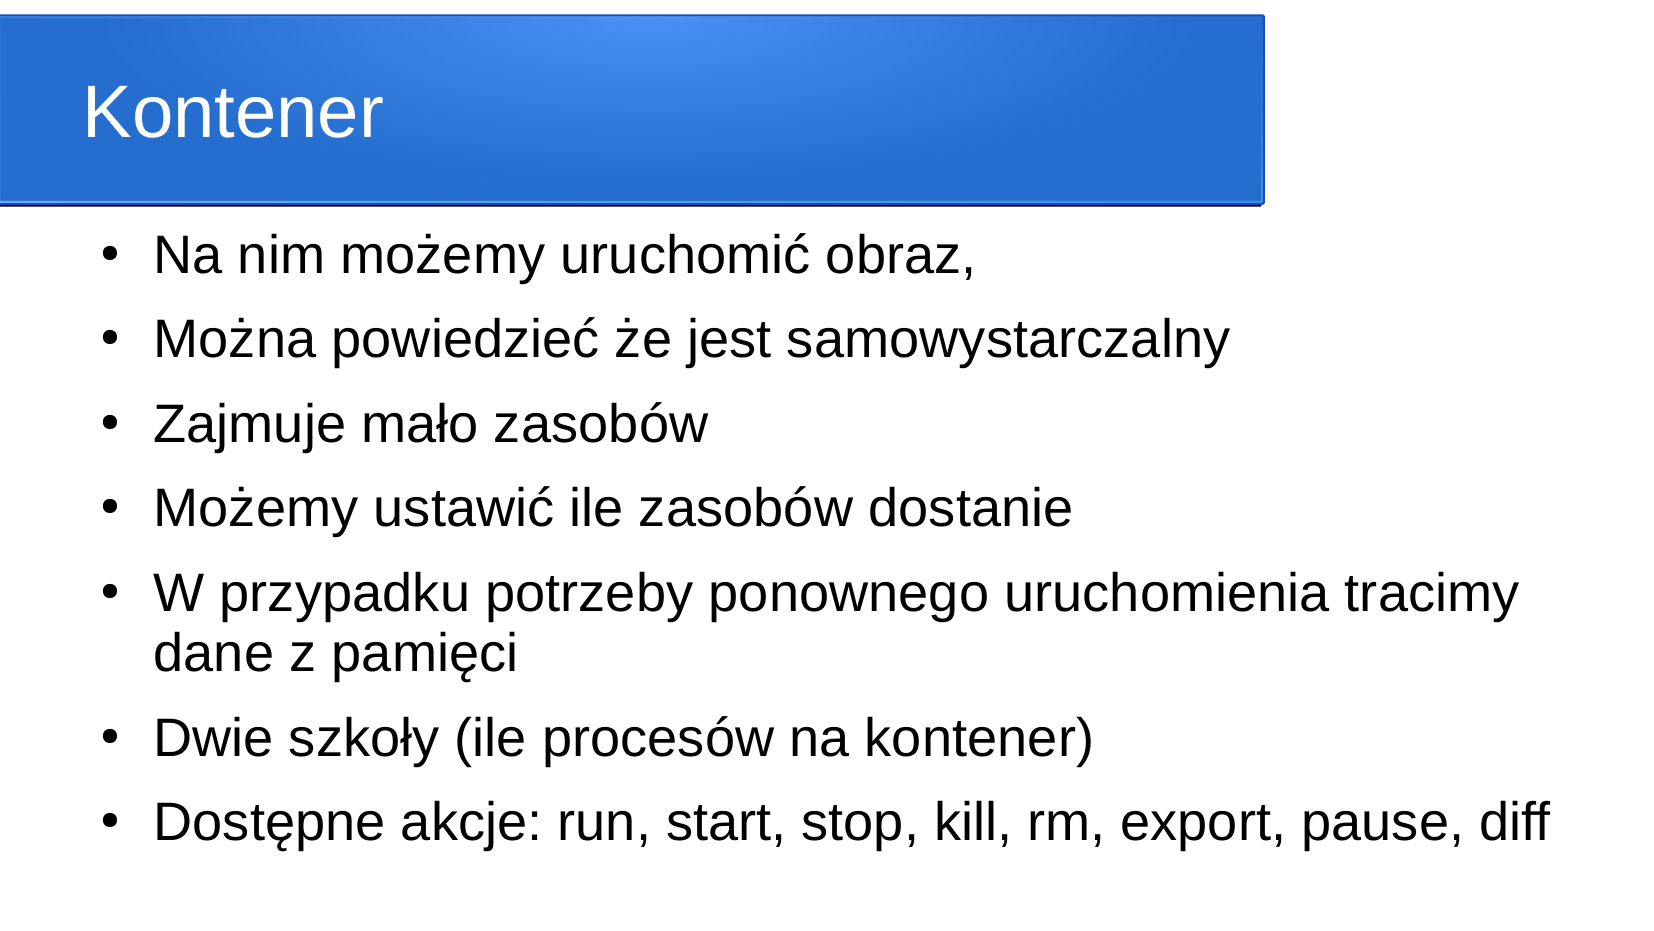

# Kontener
Na nim możemy uruchomić obraz,
Można powiedzieć że jest samowystarczalny
Zajmuje mało zasobów
Możemy ustawić ile zasobów dostanie
W przypadku potrzeby ponownego uruchomienia tracimy dane z pamięci
Dwie szkoły (ile procesów na kontener)
Dostępne akcje: run, start, stop, kill, rm, export, pause, diff